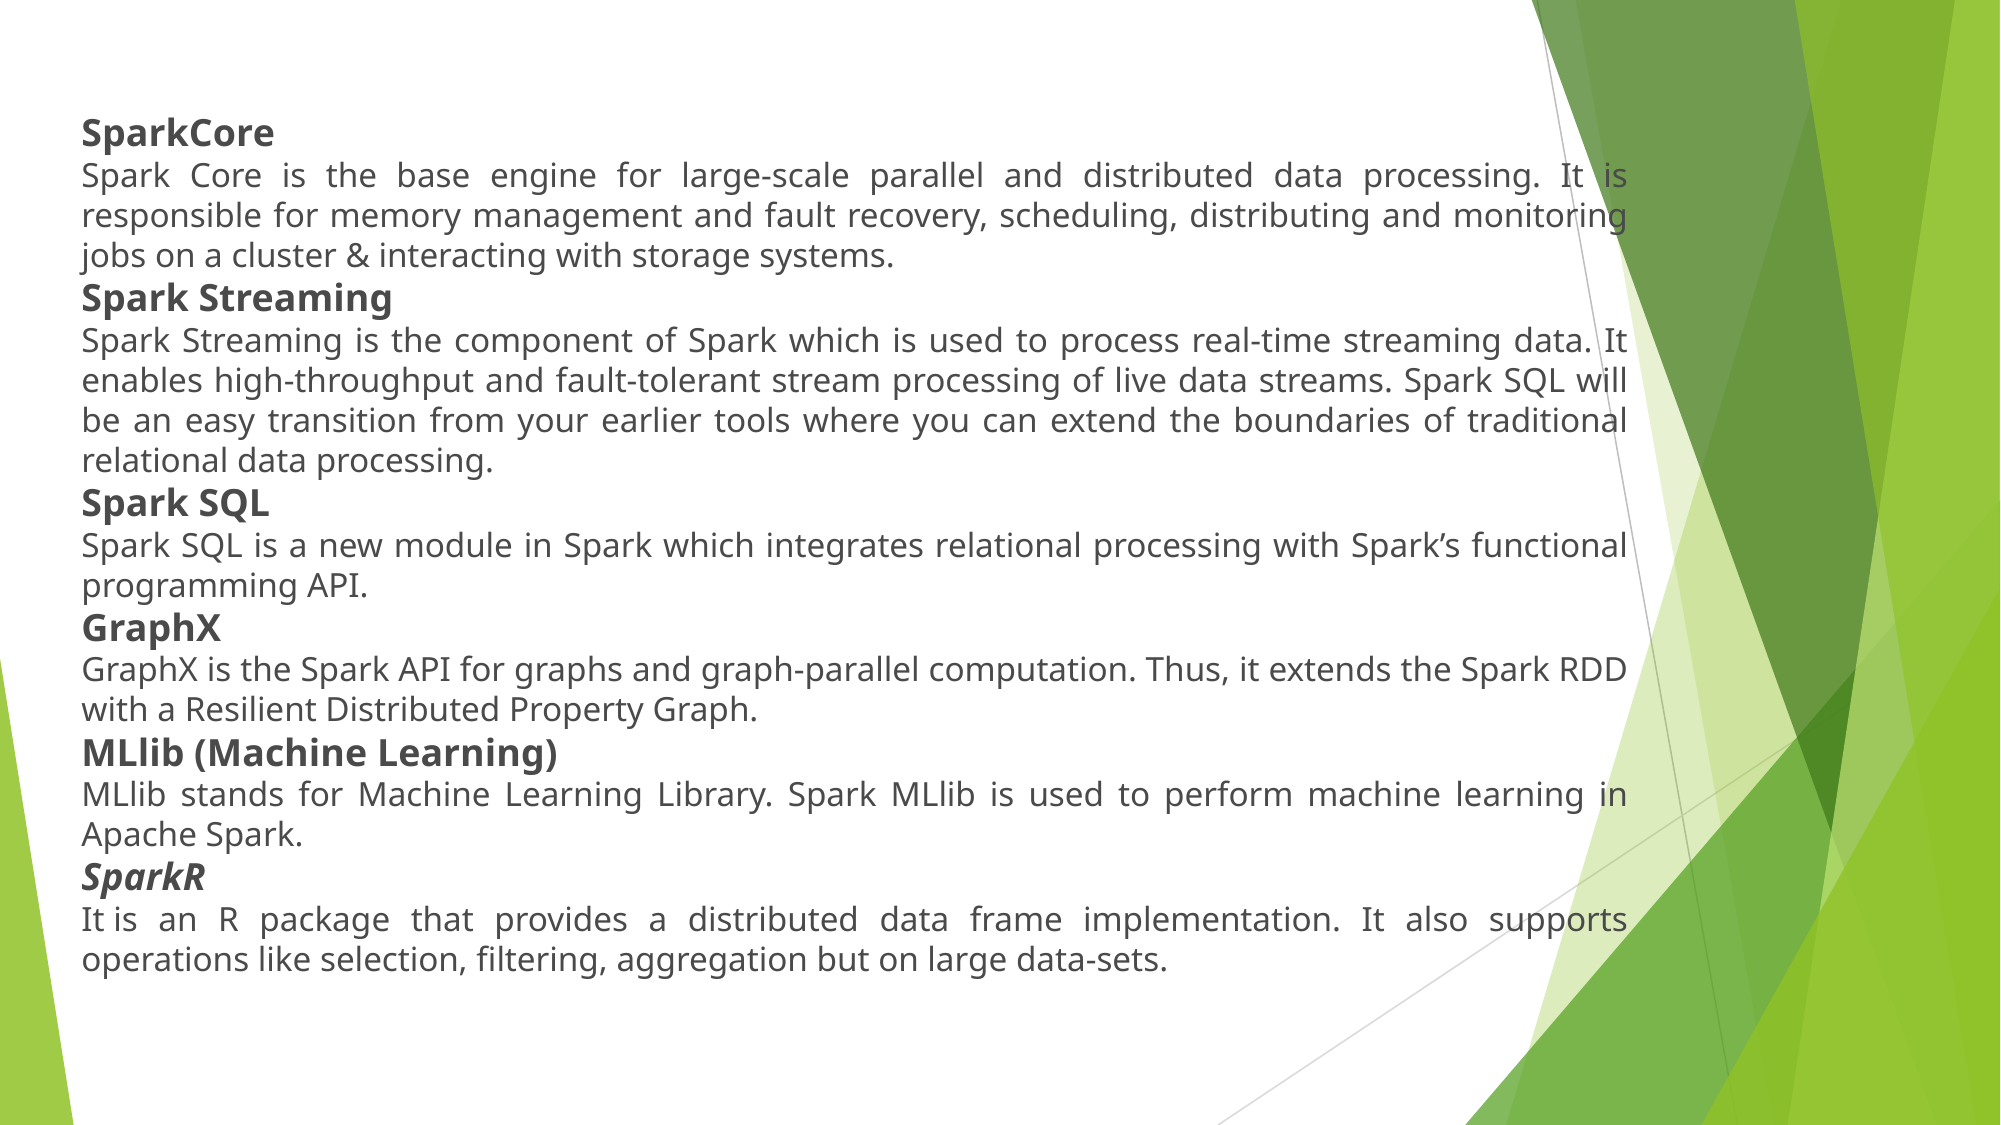

SparkCore
Spark Core is the base engine for large-scale parallel and distributed data processing. It is responsible for memory management and fault recovery, scheduling, distributing and monitoring jobs on a cluster & interacting with storage systems.
Spark Streaming
Spark Streaming is the component of Spark which is used to process real-time streaming data. It enables high-throughput and fault-tolerant stream processing of live data streams. Spark SQL will be an easy transition from your earlier tools where you can extend the boundaries of traditional relational data processing.
Spark SQL
Spark SQL is a new module in Spark which integrates relational processing with Spark’s functional programming API.
GraphX
GraphX is the Spark API for graphs and graph-parallel computation. Thus, it extends the Spark RDD with a Resilient Distributed Property Graph.
MLlib (Machine Learning)
MLlib stands for Machine Learning Library. Spark MLlib is used to perform machine learning in Apache Spark.
SparkR
It is an R package that provides a distributed data frame implementation. It also supports operations like selection, filtering, aggregation but on large data-sets.